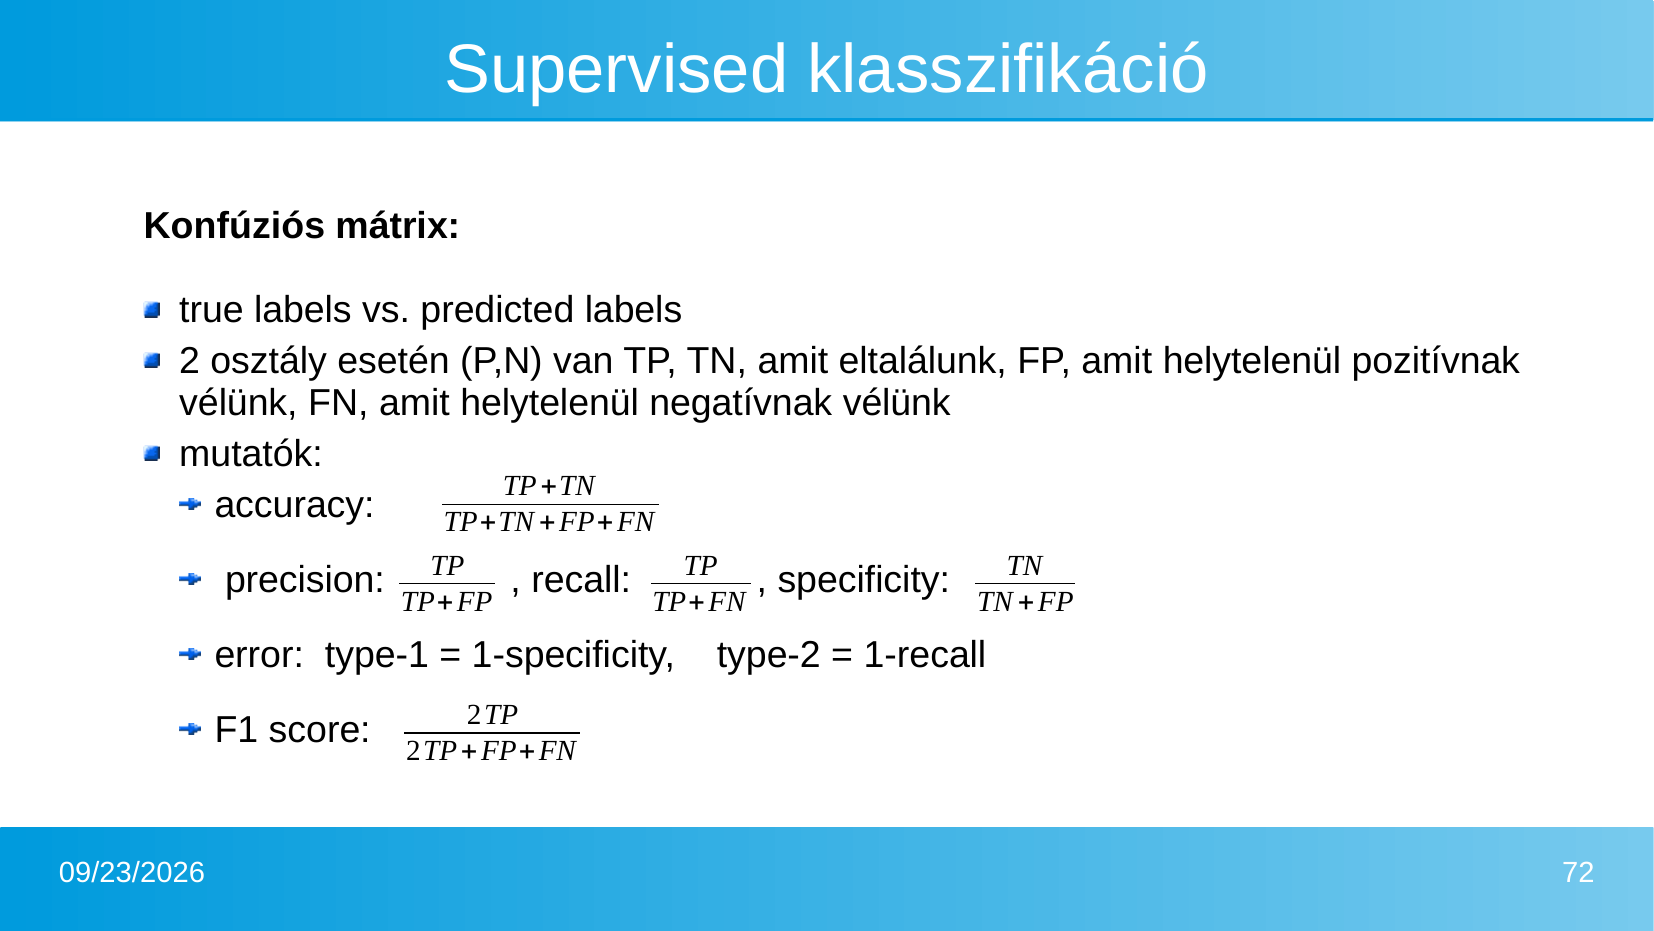

# Supervised klasszifikáció
Konfúziós mátrix:
true labels vs. predicted labels
2 osztály esetén (P,N) van TP, TN, amit eltalálunk, FP, amit helytelenül pozitívnak vélünk, FN, amit helytelenül negatívnak vélünk
mutatók:
accuracy:
 precision: , recall: , specificity:
error: type-1 = 1-specificity, type-2 = 1-recall
F1 score:
72